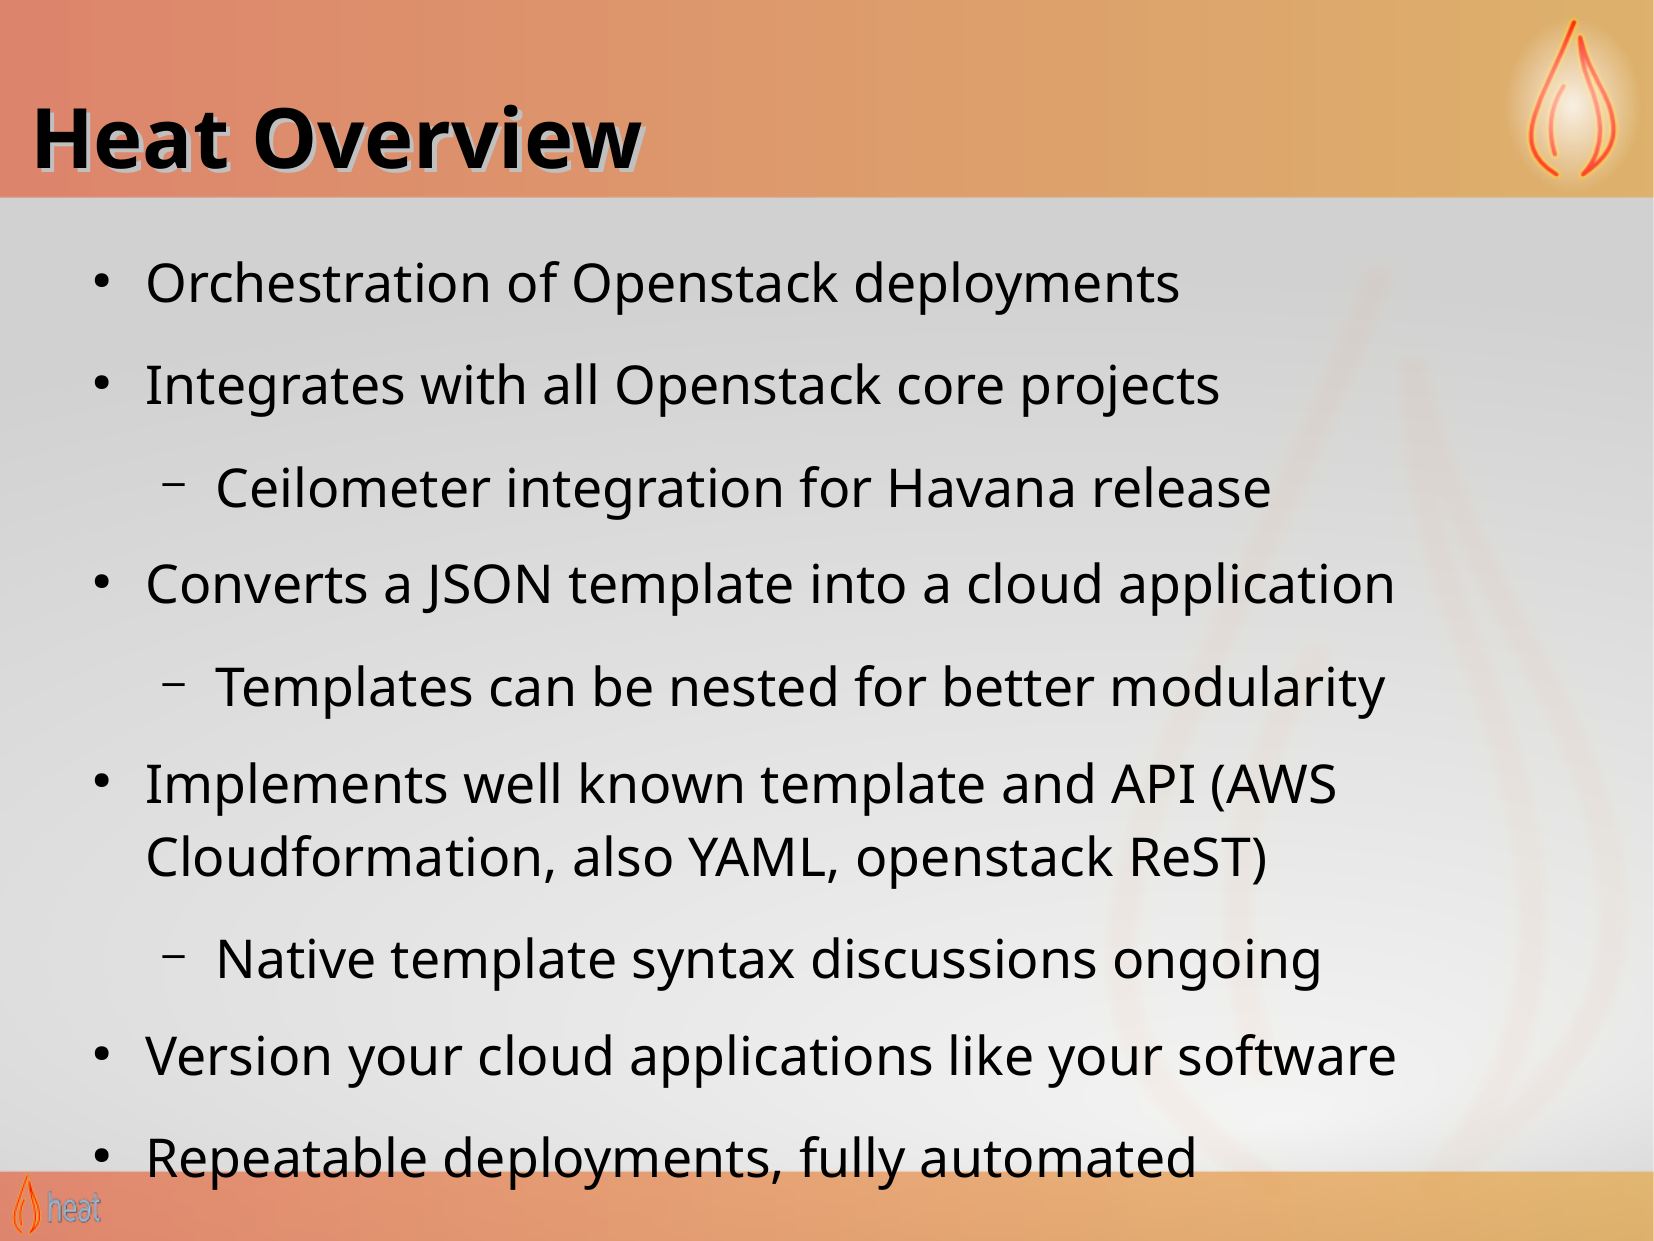

# Heat Overview
Orchestration of Openstack deployments
Integrates with all Openstack core projects
Ceilometer integration for Havana release
Converts a JSON template into a cloud application
Templates can be nested for better modularity
Implements well known template and API (AWS Cloudformation, also YAML, openstack ReST)
Native template syntax discussions ongoing
Version your cloud applications like your software
Repeatable deployments, fully automated